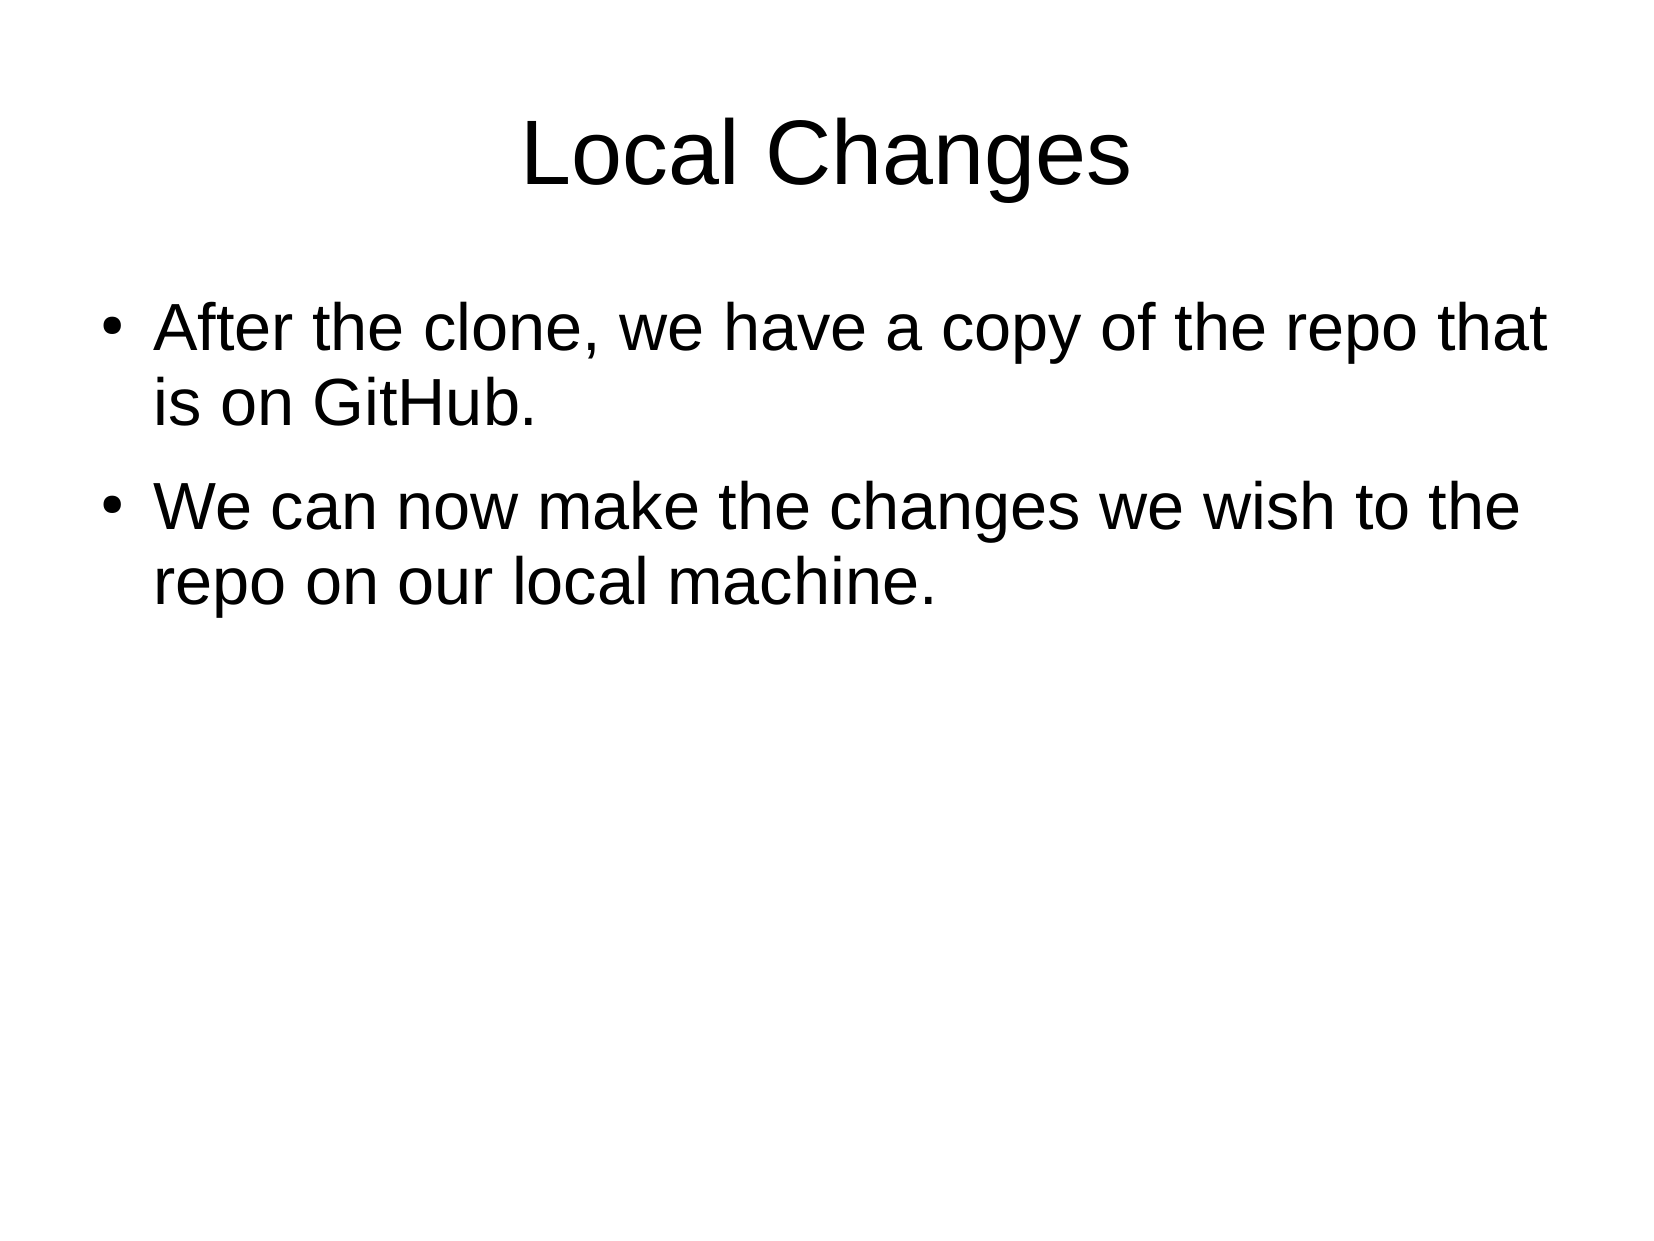

# Local Changes
After the clone, we have a copy of the repo that is on GitHub.
We can now make the changes we wish to the repo on our local machine.